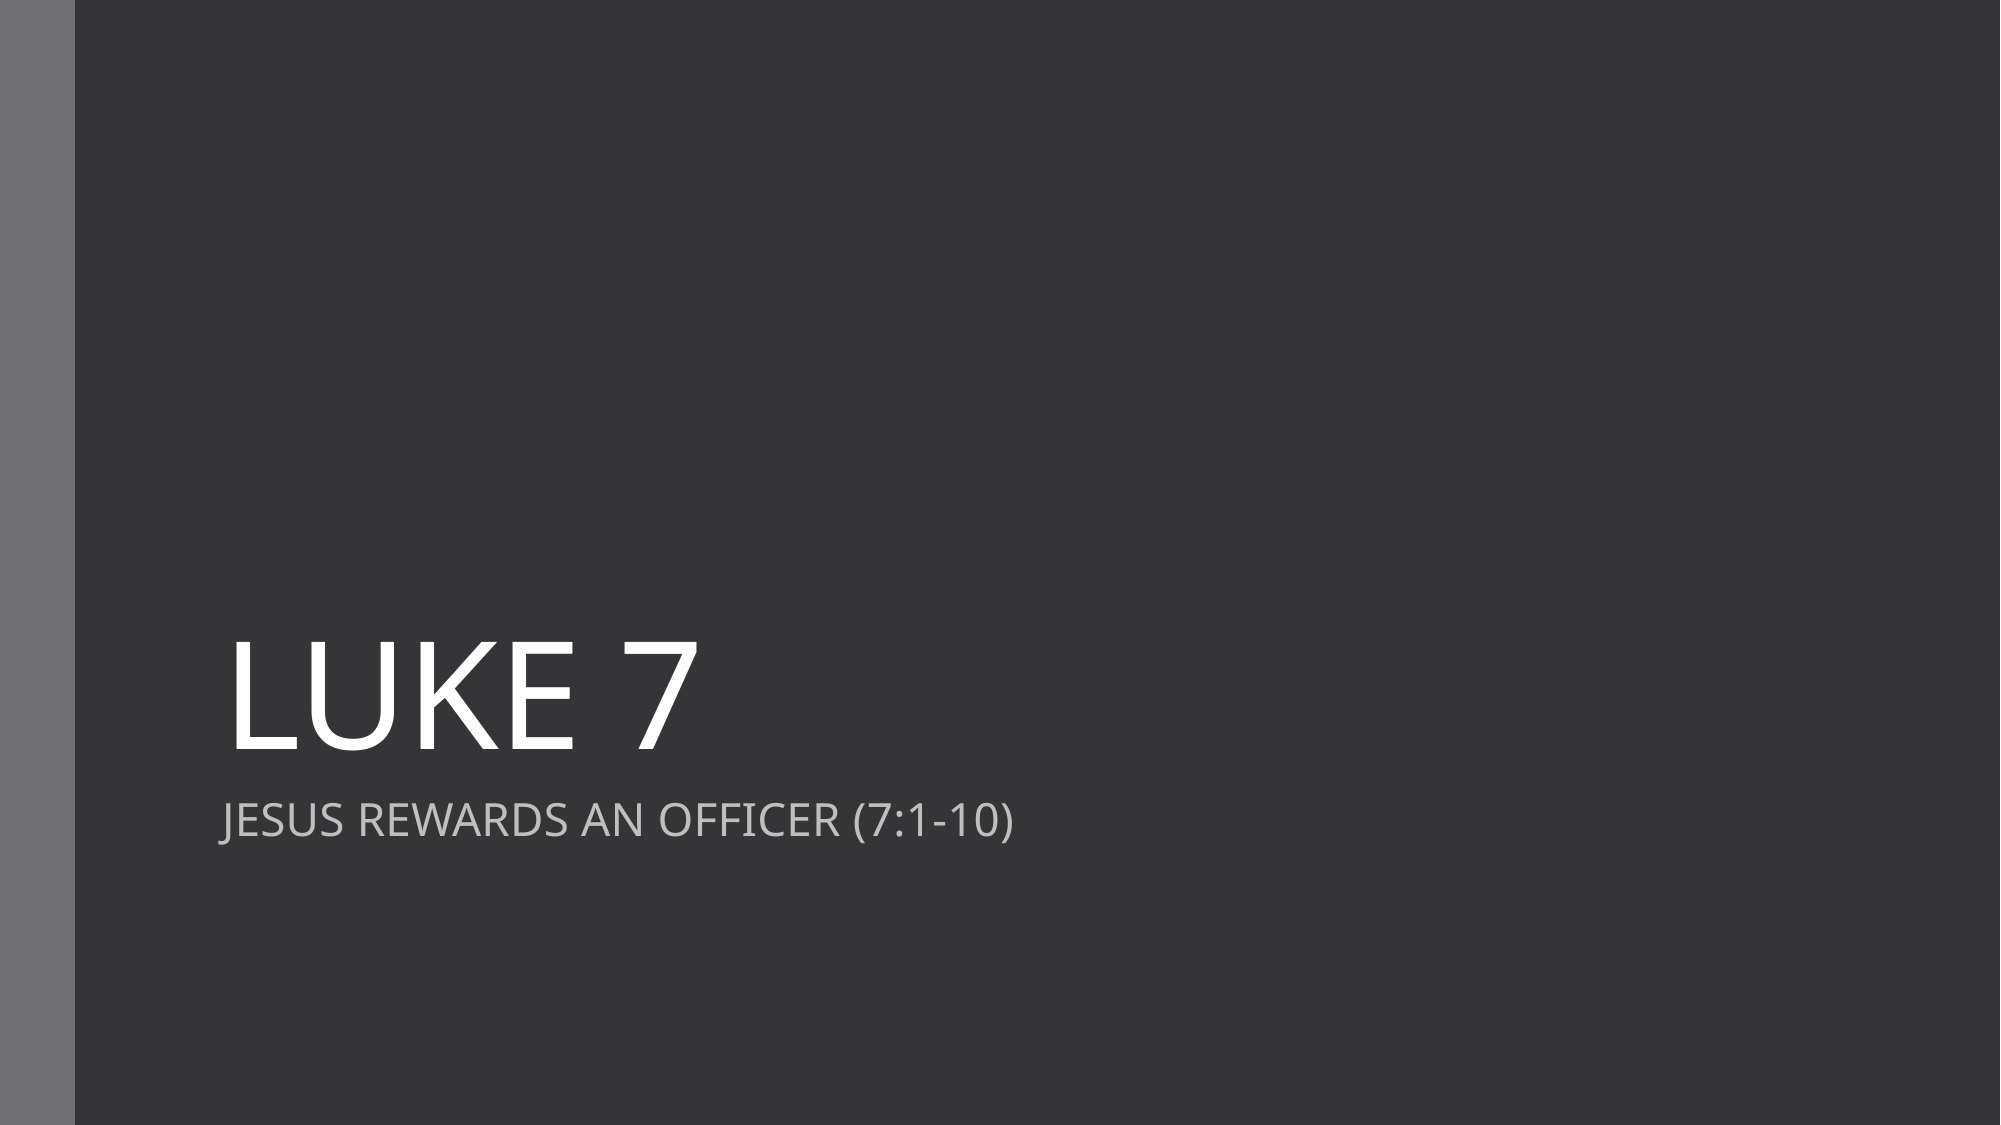

# LUKE 7
JESUS REWARDS AN OFFICER (7:1-10)